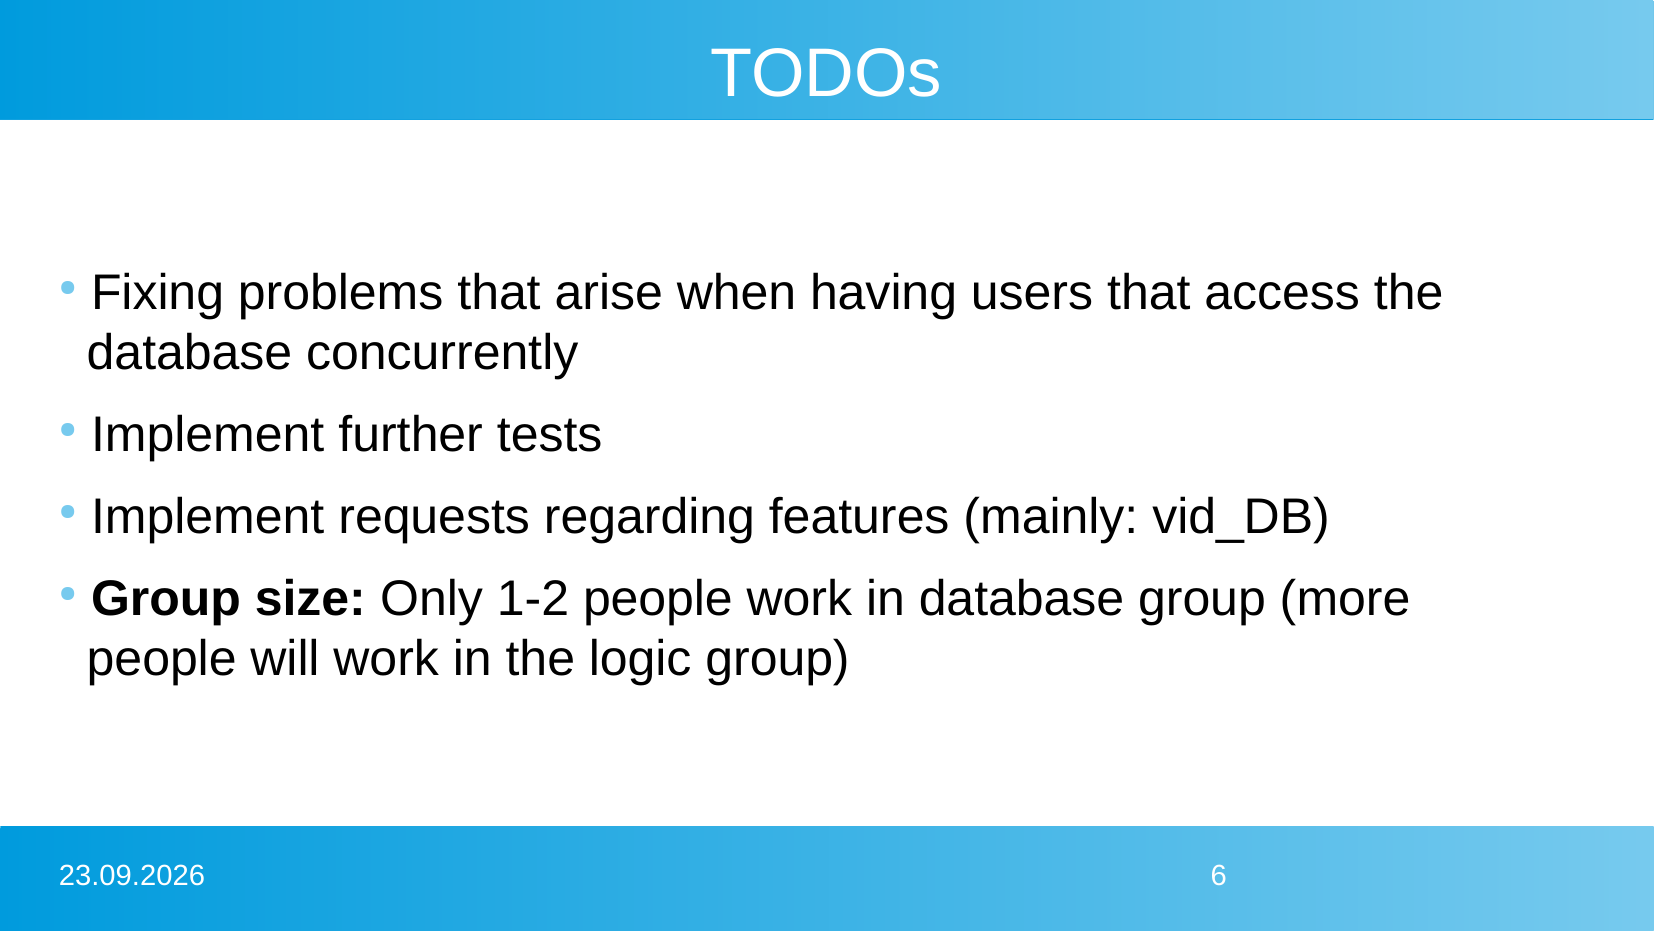

# TODOs
 Fixing problems that arise when having users that access the
 database concurrently
 Implement further tests
 Implement requests regarding features (mainly: vid_DB)
 Group size: Only 1-2 people work in database group (more
 people will work in the logic group)